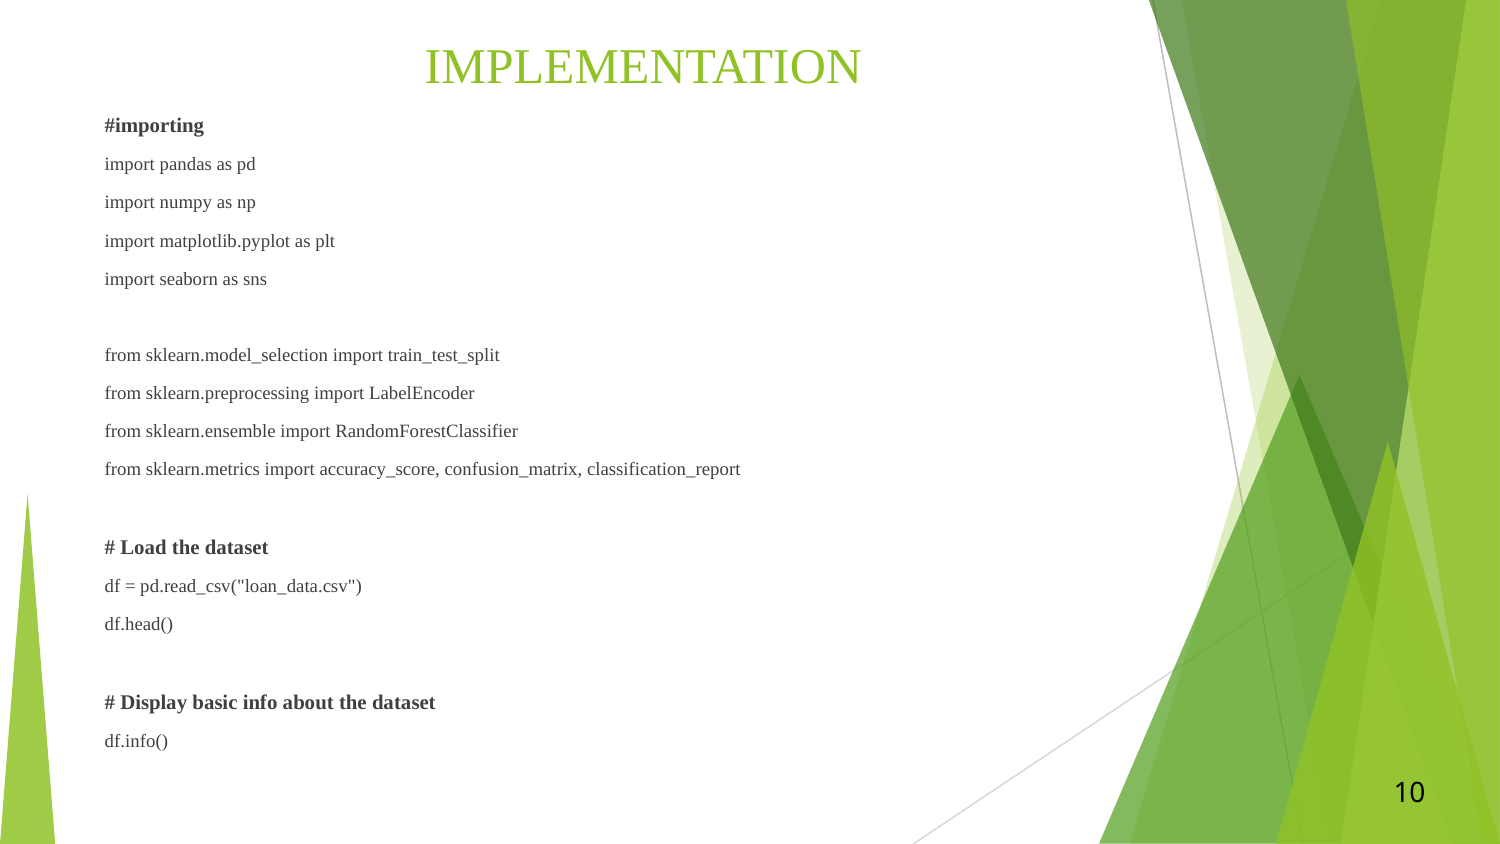

# IMPLEMENTATION
#importing
import pandas as pd
import numpy as np
import matplotlib.pyplot as plt
import seaborn as sns
from sklearn.model_selection import train_test_split
from sklearn.preprocessing import LabelEncoder
from sklearn.ensemble import RandomForestClassifier
from sklearn.metrics import accuracy_score, confusion_matrix, classification_report
# Load the dataset
df = pd.read_csv("loan_data.csv")
df.head()
# Display basic info about the dataset
df.info()